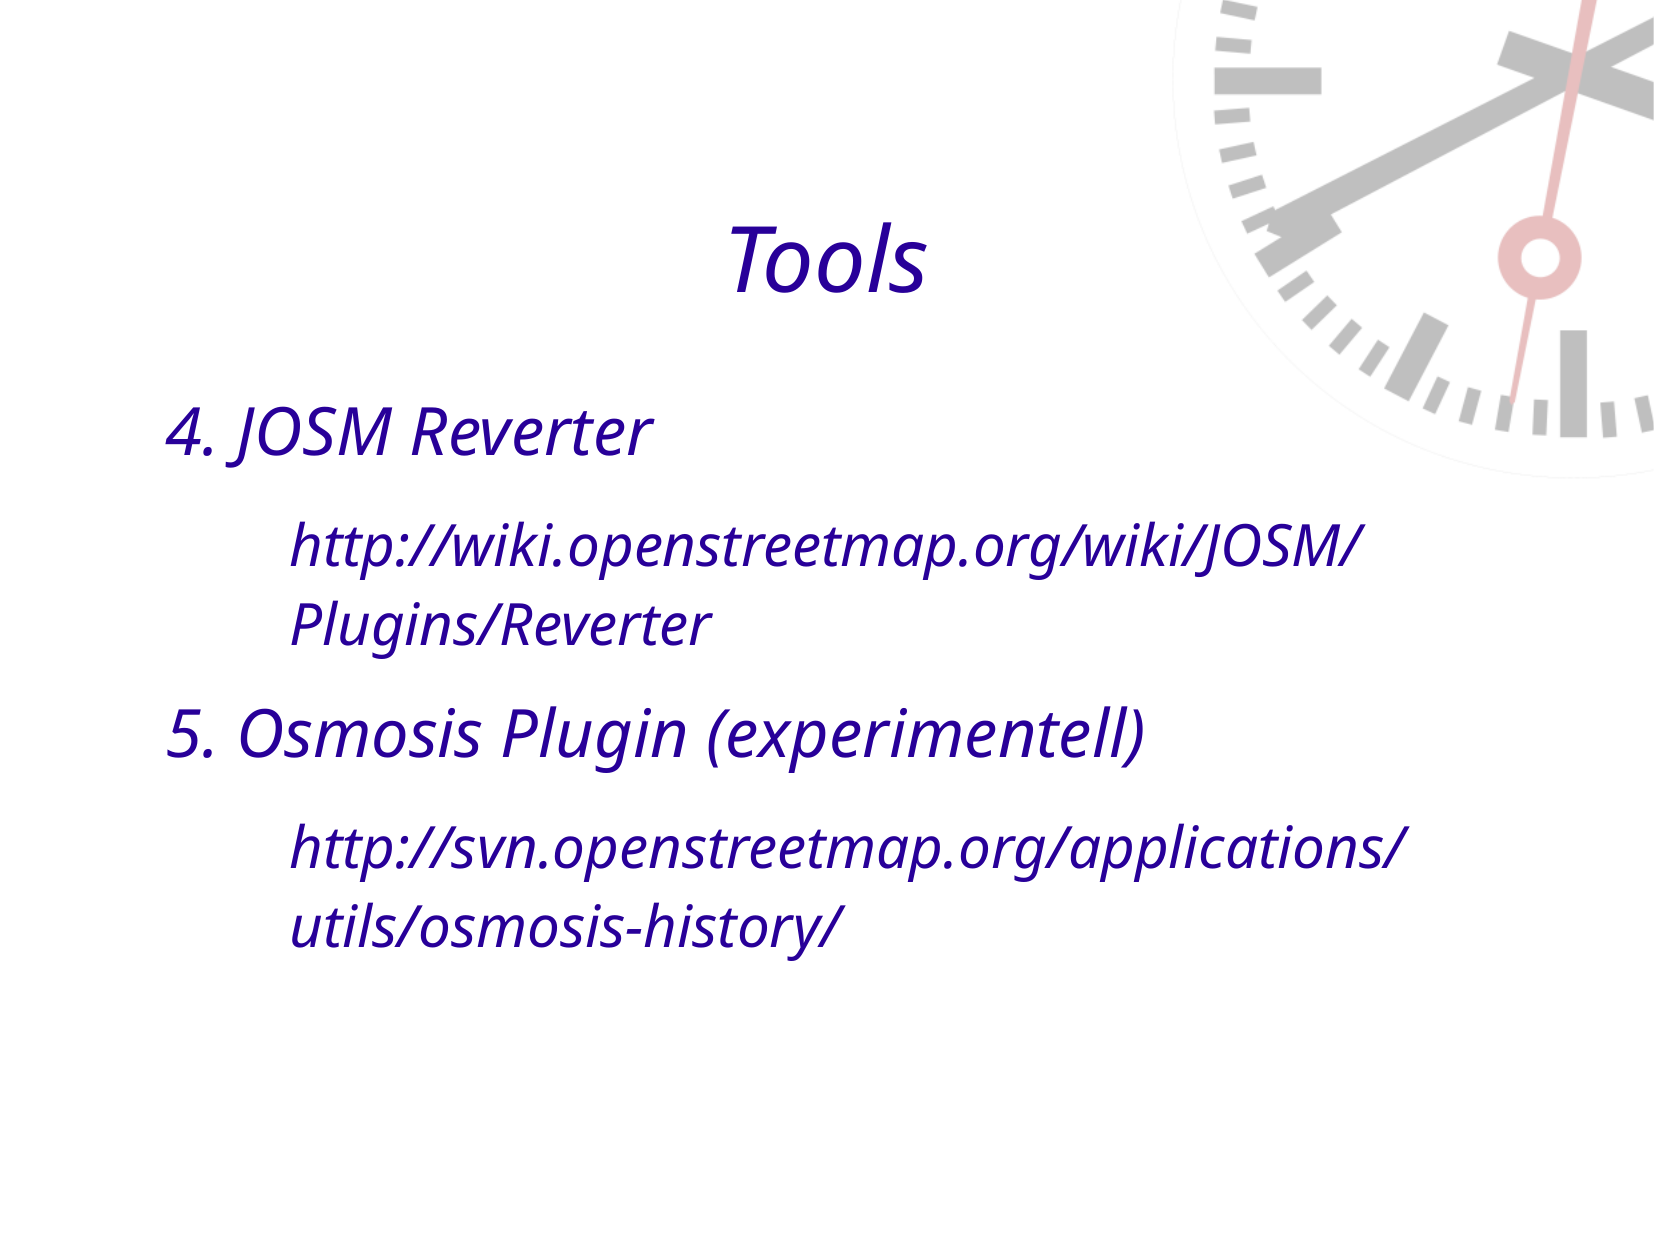

# Tools
JOSM Reverter
http://wiki.openstreetmap.org/wiki/JOSM/Plugins/Reverter
Osmosis Plugin (experimentell)
http://svn.openstreetmap.org/applications/utils/osmosis-history/